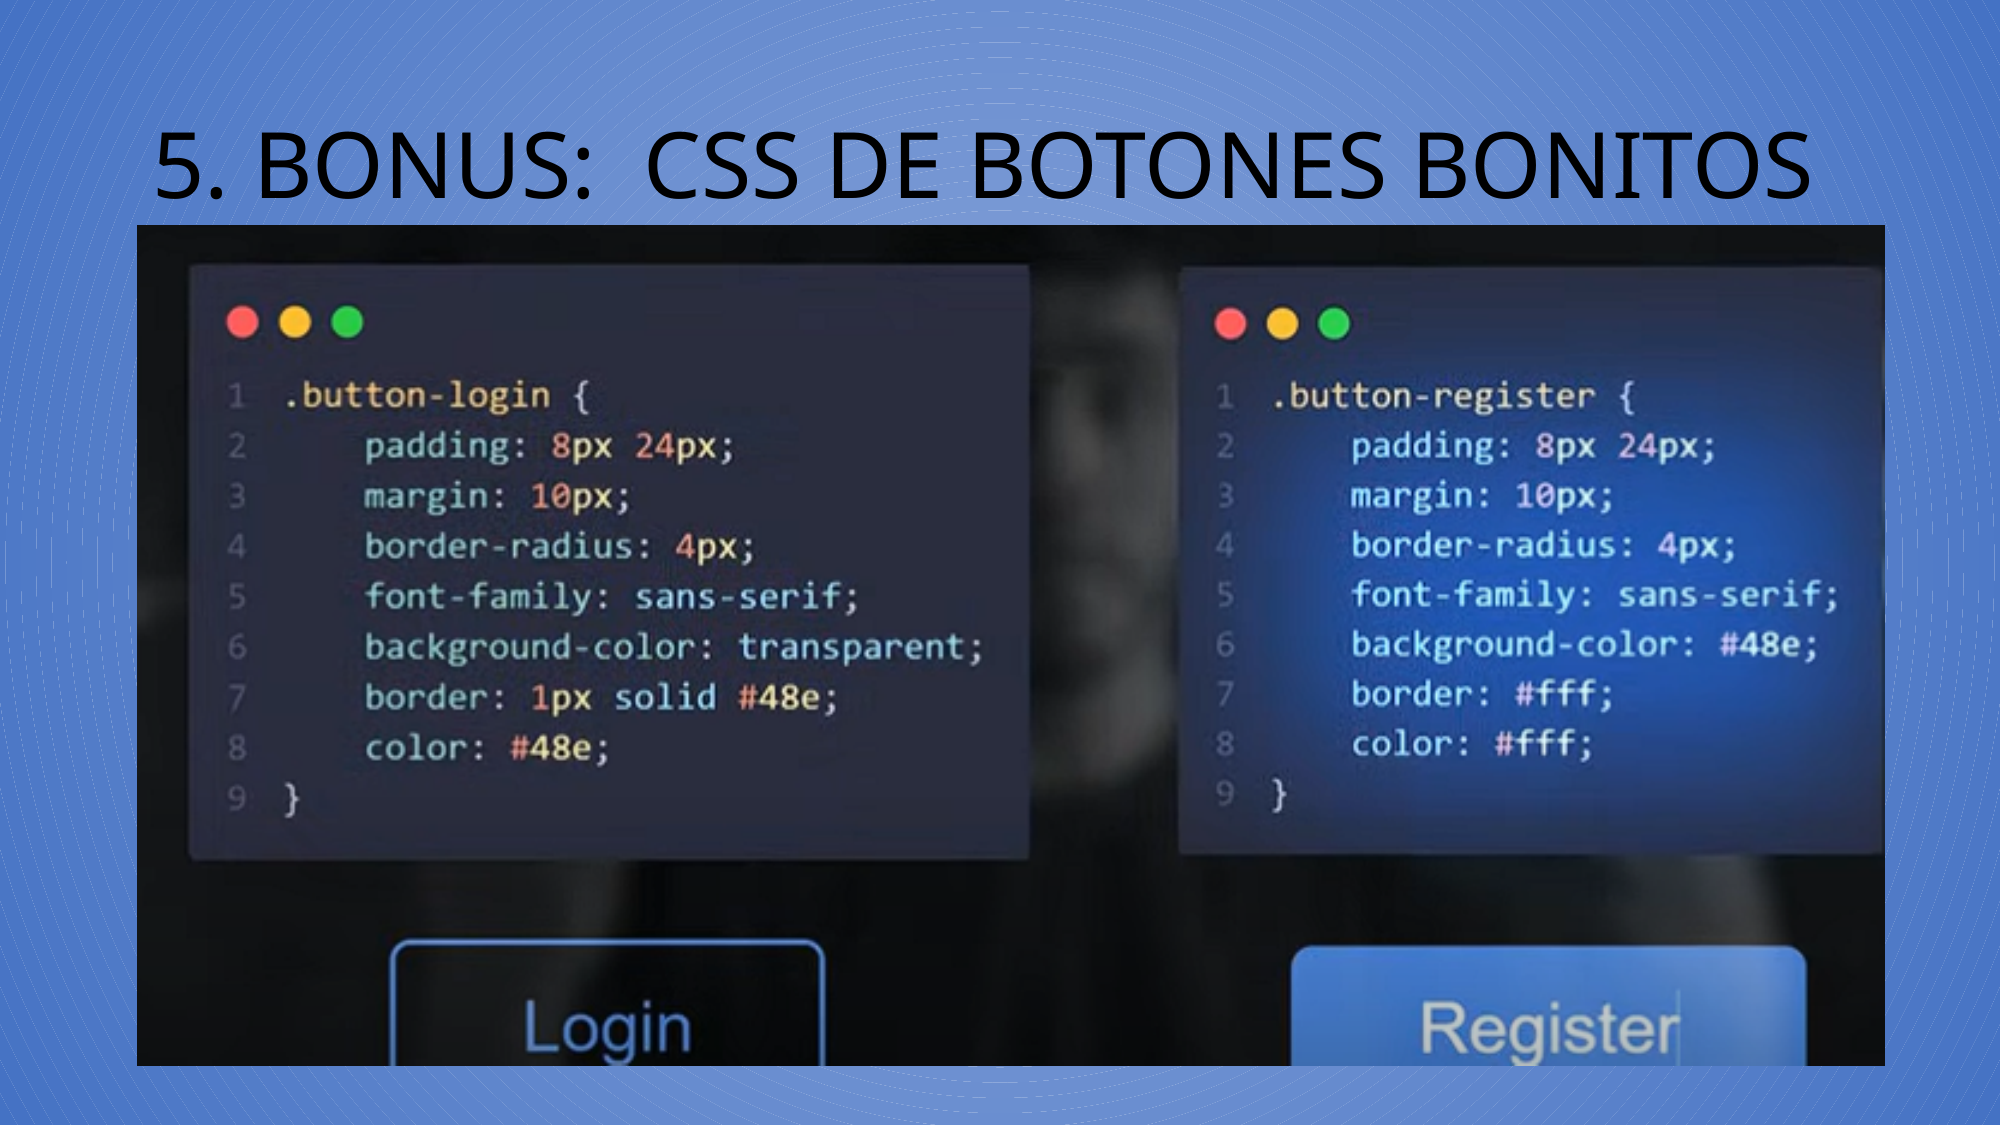

# 5. BONUS: CSS DE BOTONES BONITOS